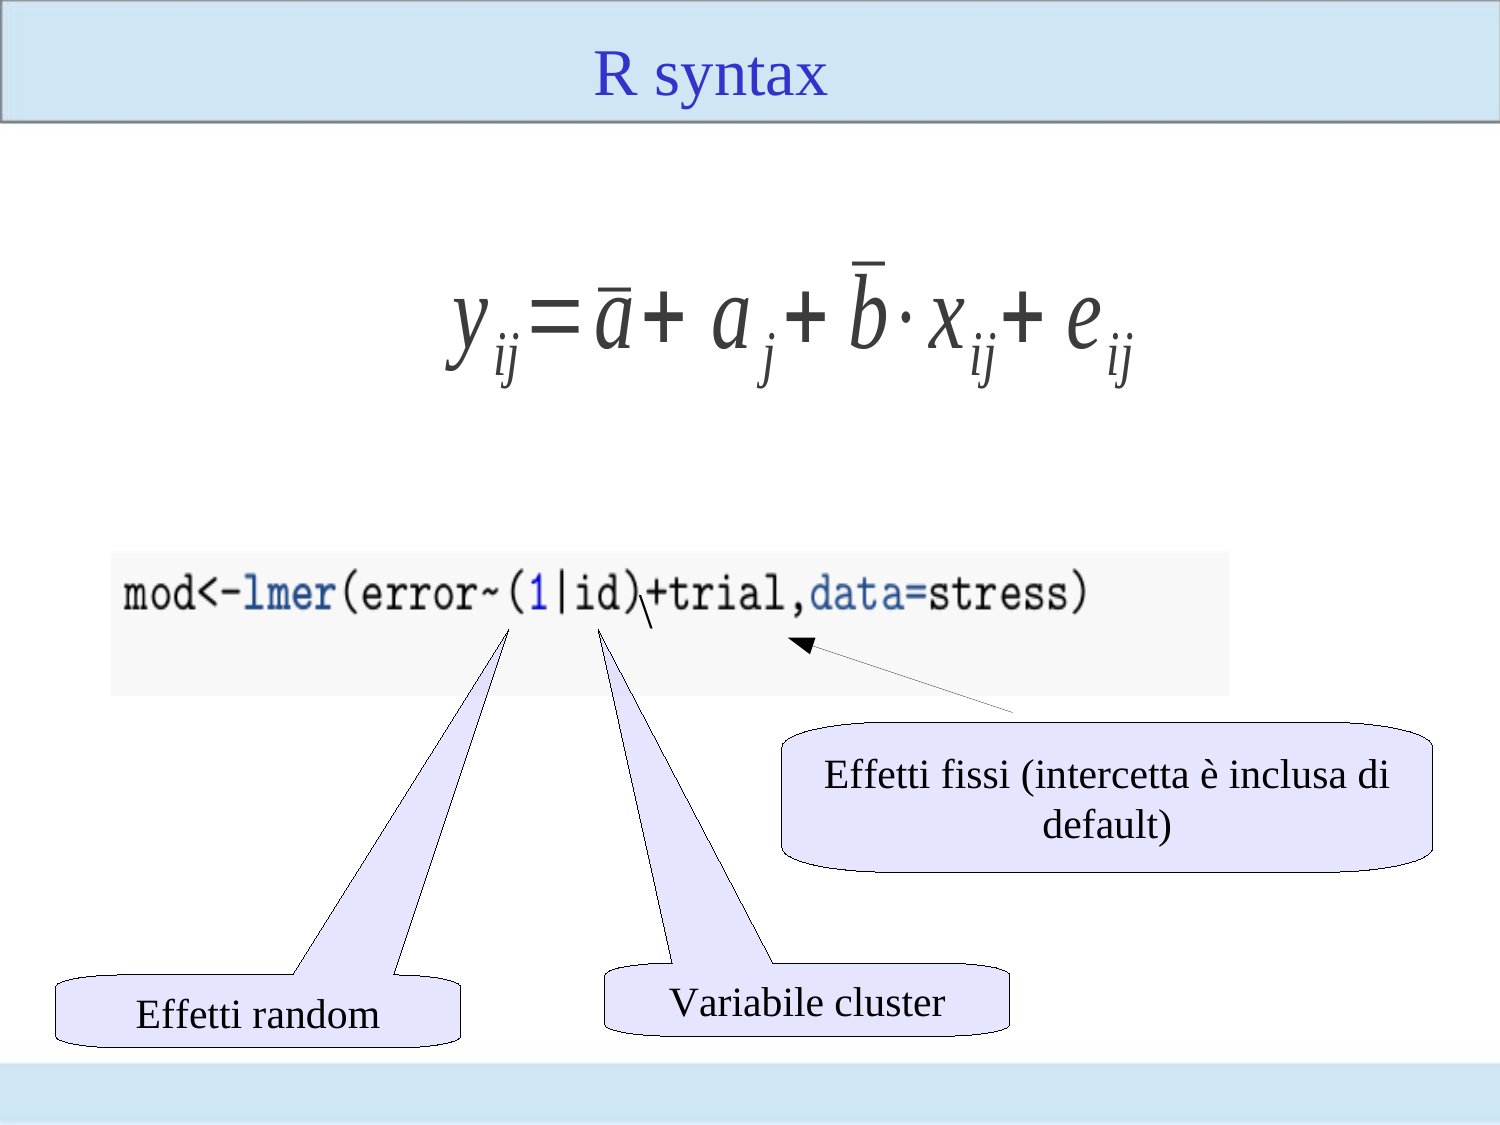

# R syntax
\
Effetti fissi (intercetta è inclusa di default)
Variabile cluster
Effetti random